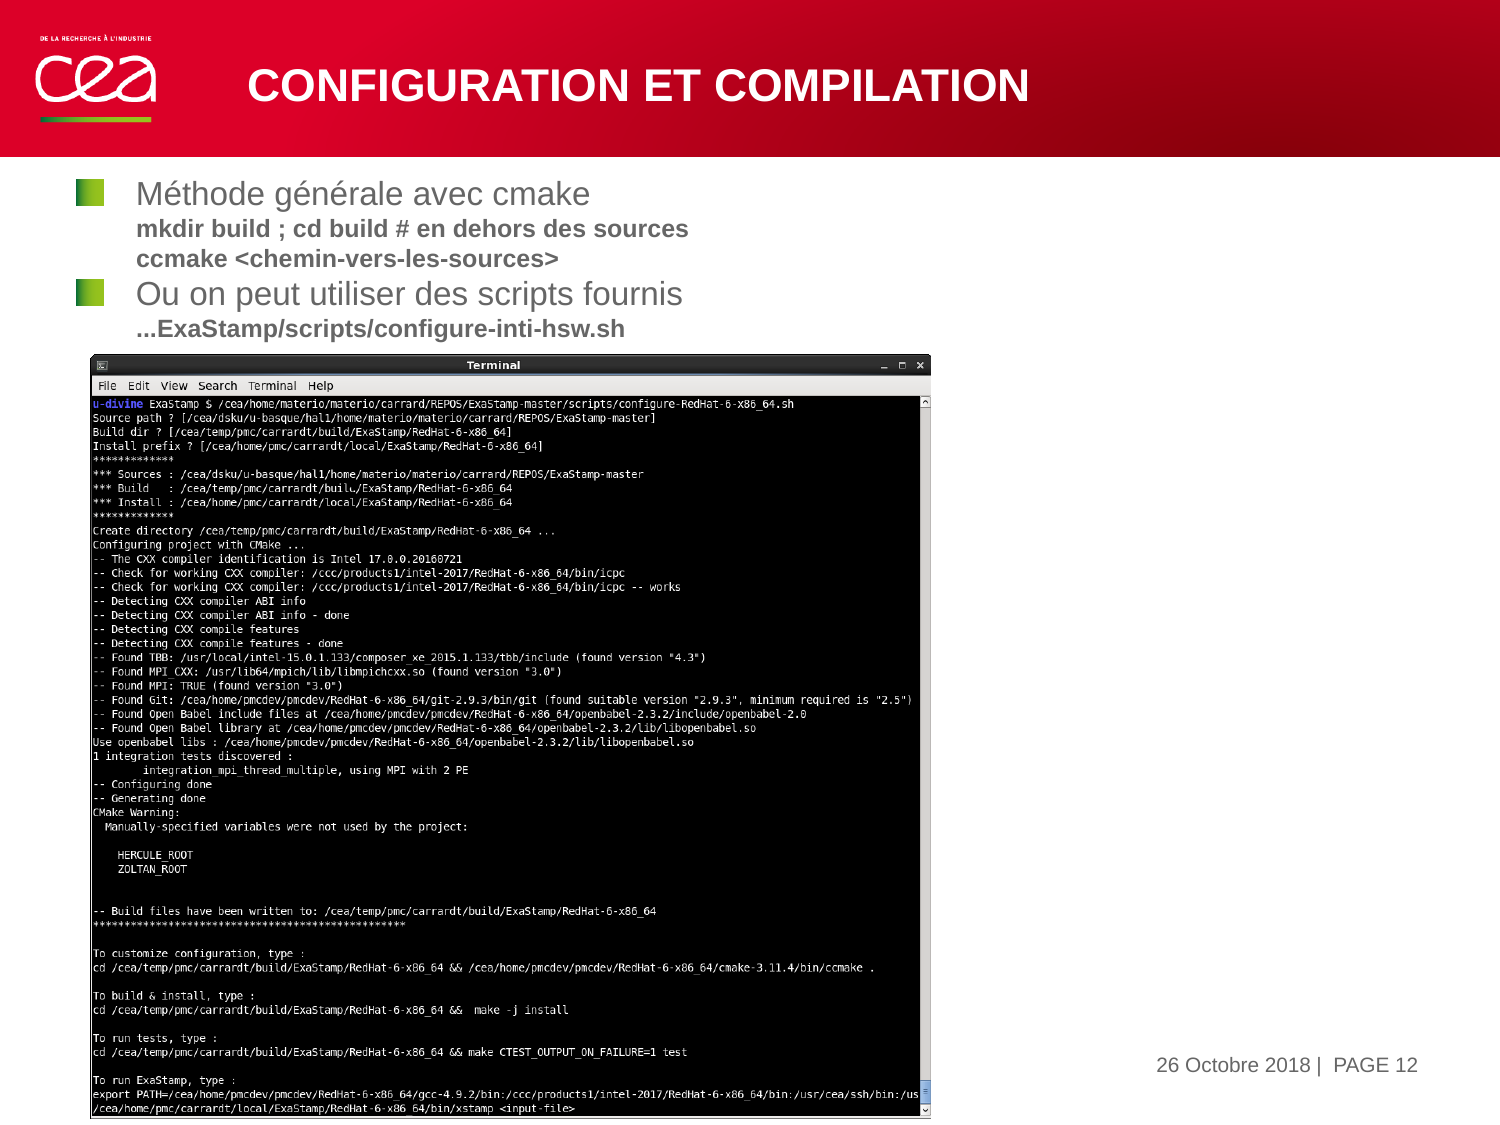

# Configuration et compilation
Méthode générale avec cmake
mkdir build ; cd build # en dehors des sources
ccmake <chemin-vers-les-sources>
Ou on peut utiliser des scripts fournis
...ExaStamp/scripts/configure-inti-hsw.sh
| PAGE
26 Octobre 2018